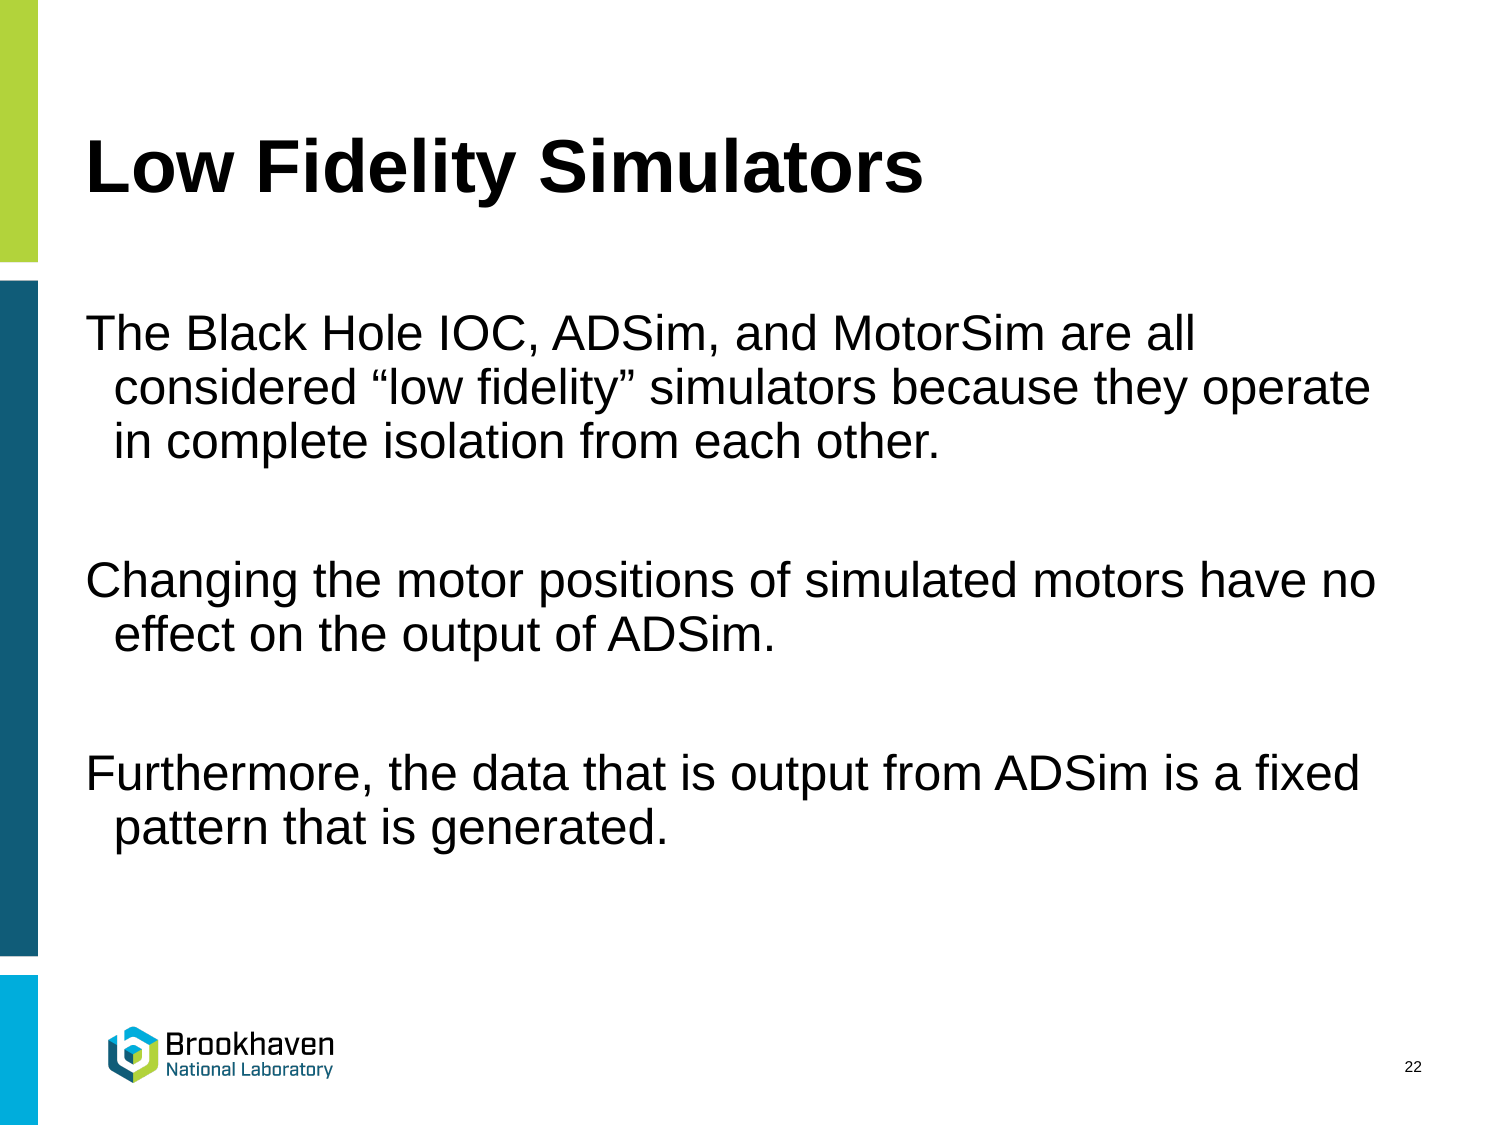

# Low Fidelity Simulators
The Black Hole IOC, ADSim, and MotorSim are all considered “low fidelity” simulators because they operate in complete isolation from each other.
Changing the motor positions of simulated motors have no effect on the output of ADSim.
Furthermore, the data that is output from ADSim is a fixed pattern that is generated.